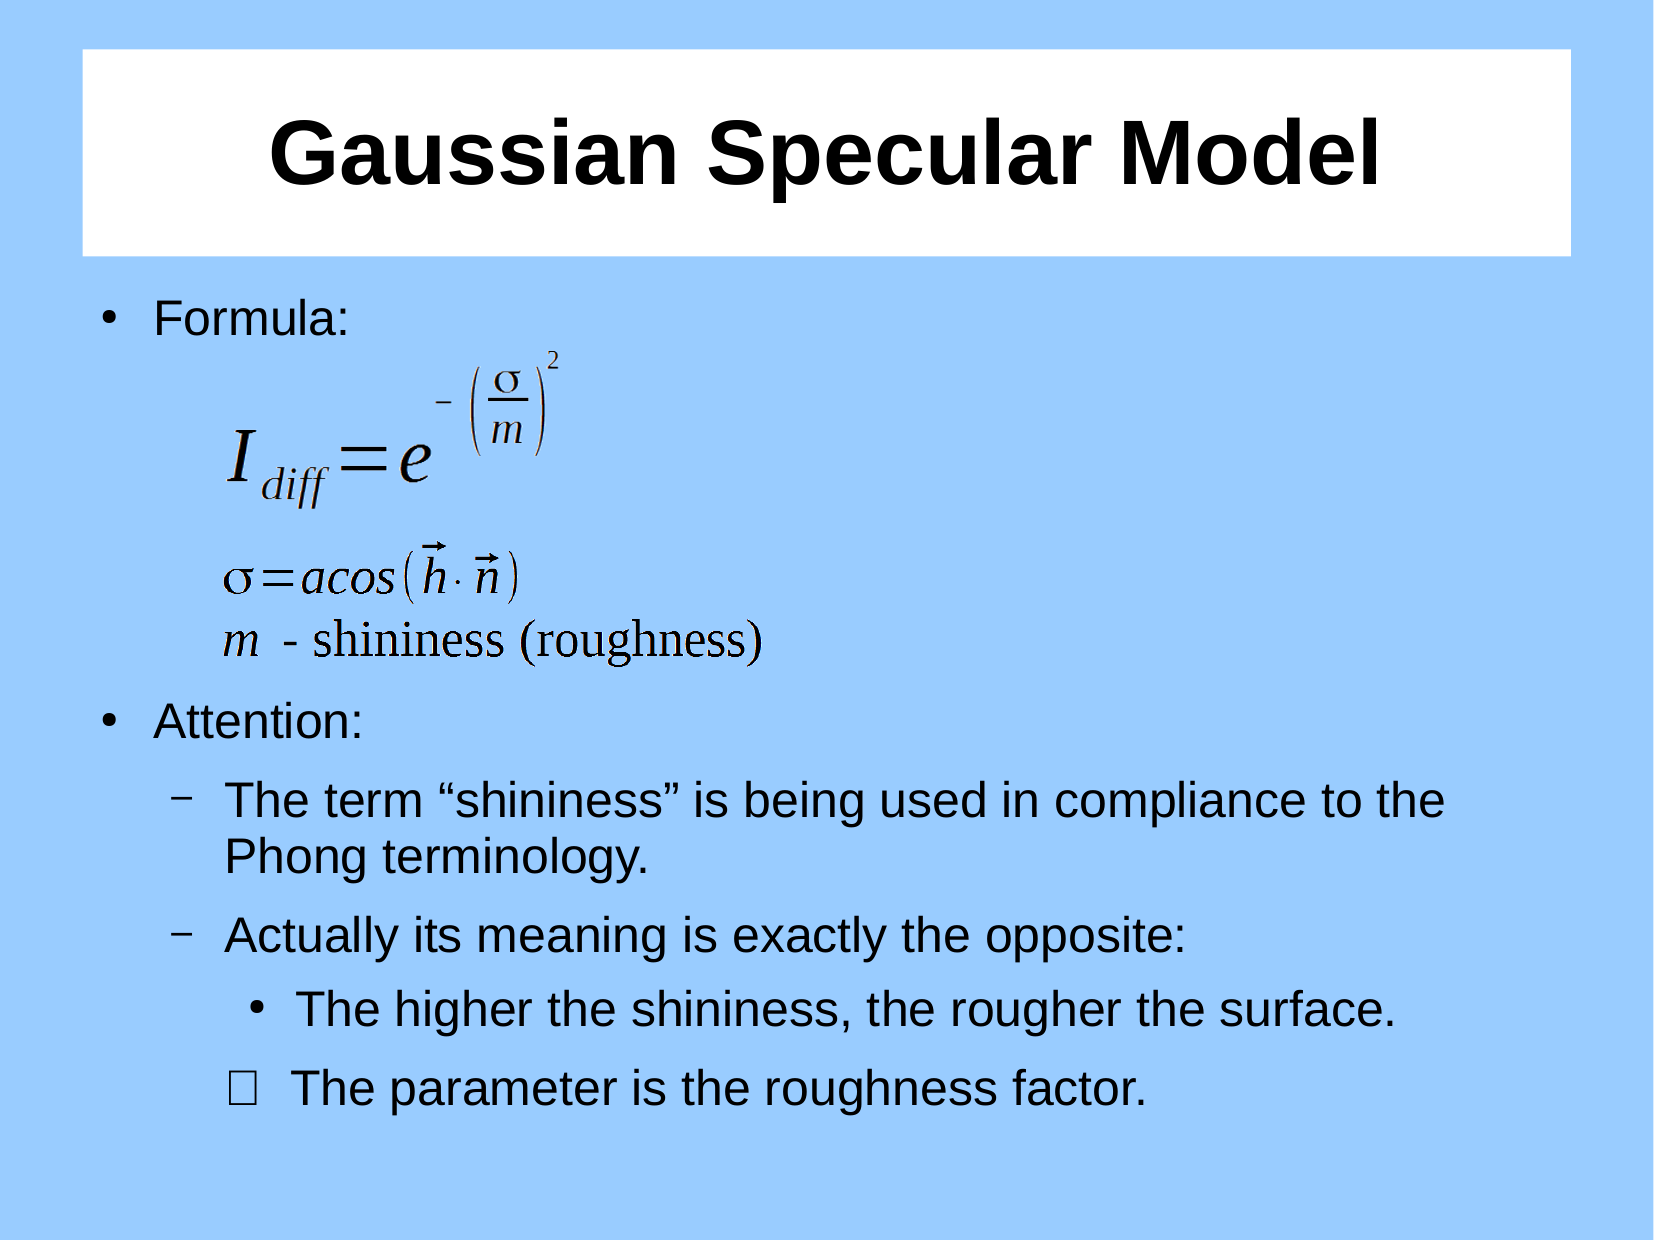

# Gaussian Specular Model
Formula:
Attention:
The term “shininess” is being used in compliance to the Phong terminology.
Actually its meaning is exactly the opposite:
The higher the shininess, the rougher the surface.
 The parameter is the roughness factor.